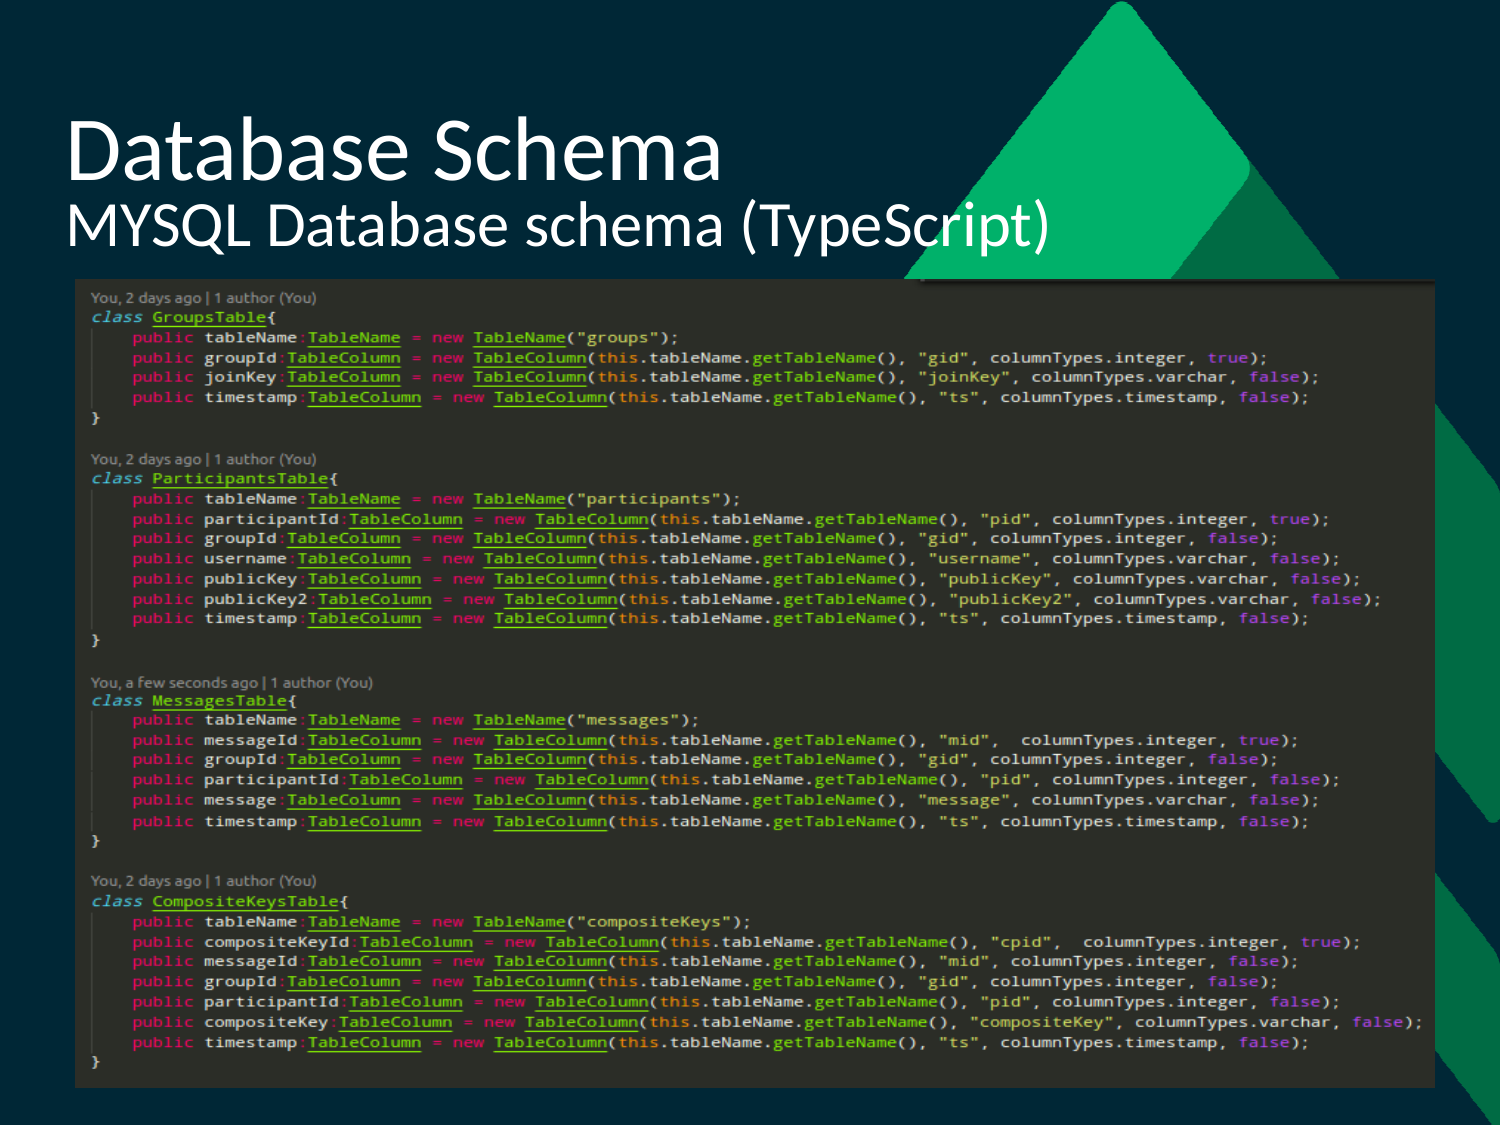

# Database Schema
MYSQL Database schema (TypeScript)